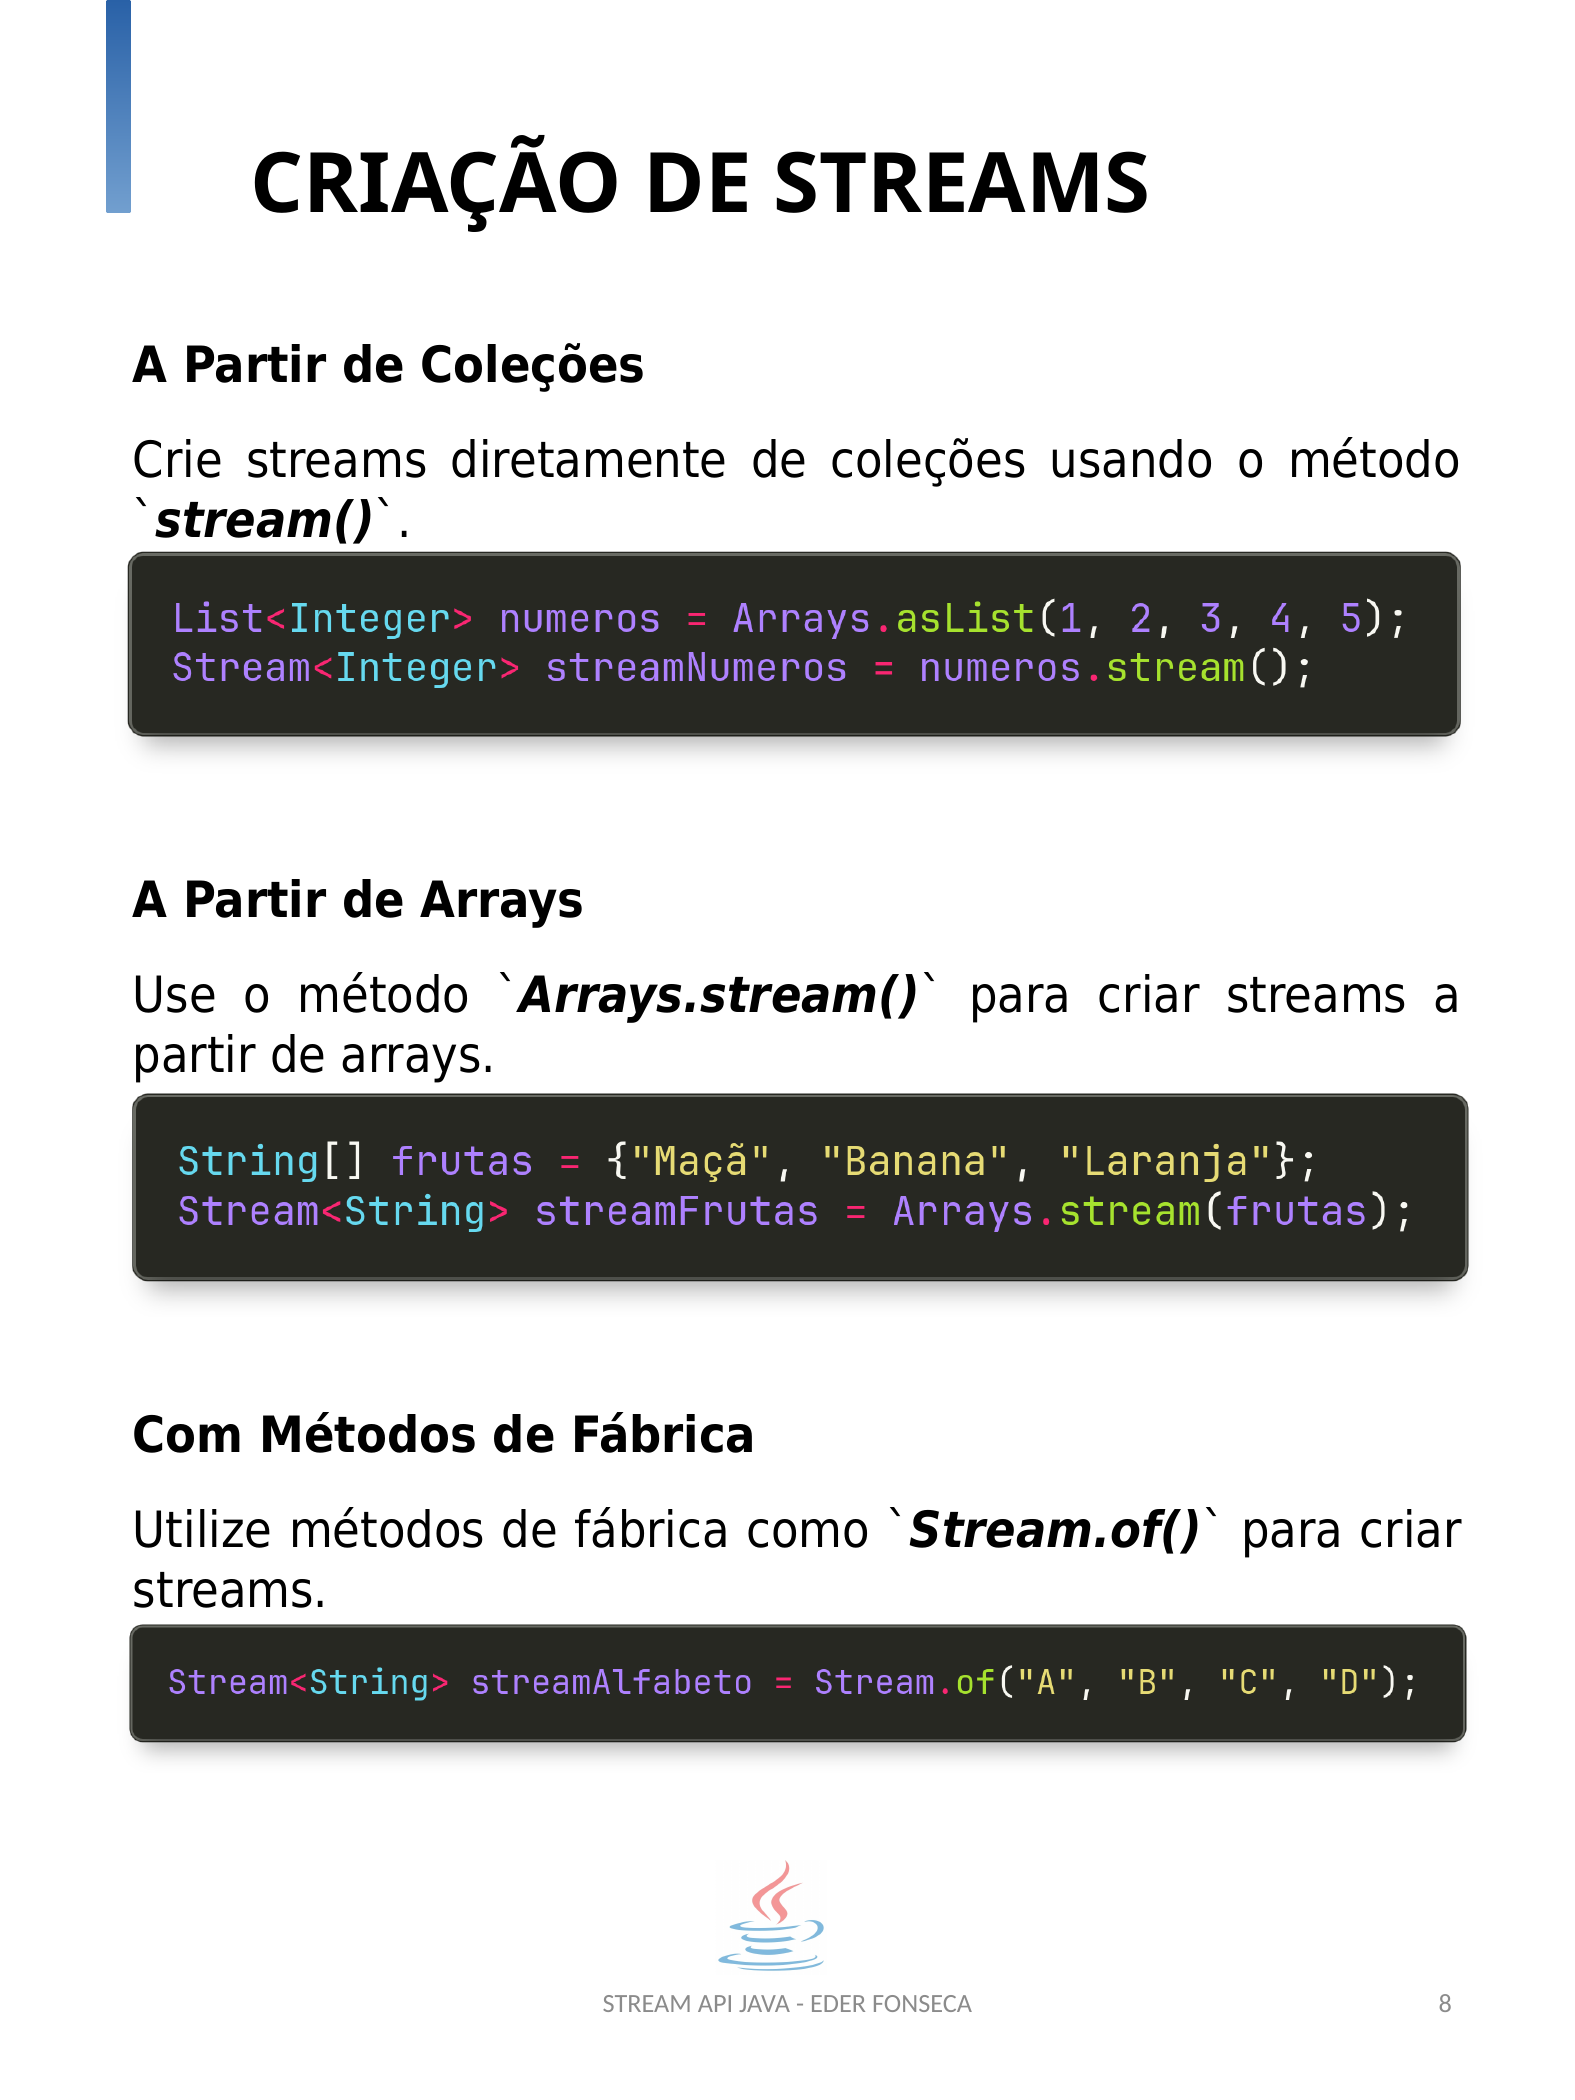

CRIAÇÃO DE STREAMS
A Partir de Coleções
Crie streams diretamente de coleções usando o método `stream()`.
A Partir de Arrays
Use o método `Arrays.stream()` para criar streams a partir de arrays.
Com Métodos de Fábrica
Utilize métodos de fábrica como `Stream.of()` para criar streams.
STREAM API JAVA - EDER FONSECA
8